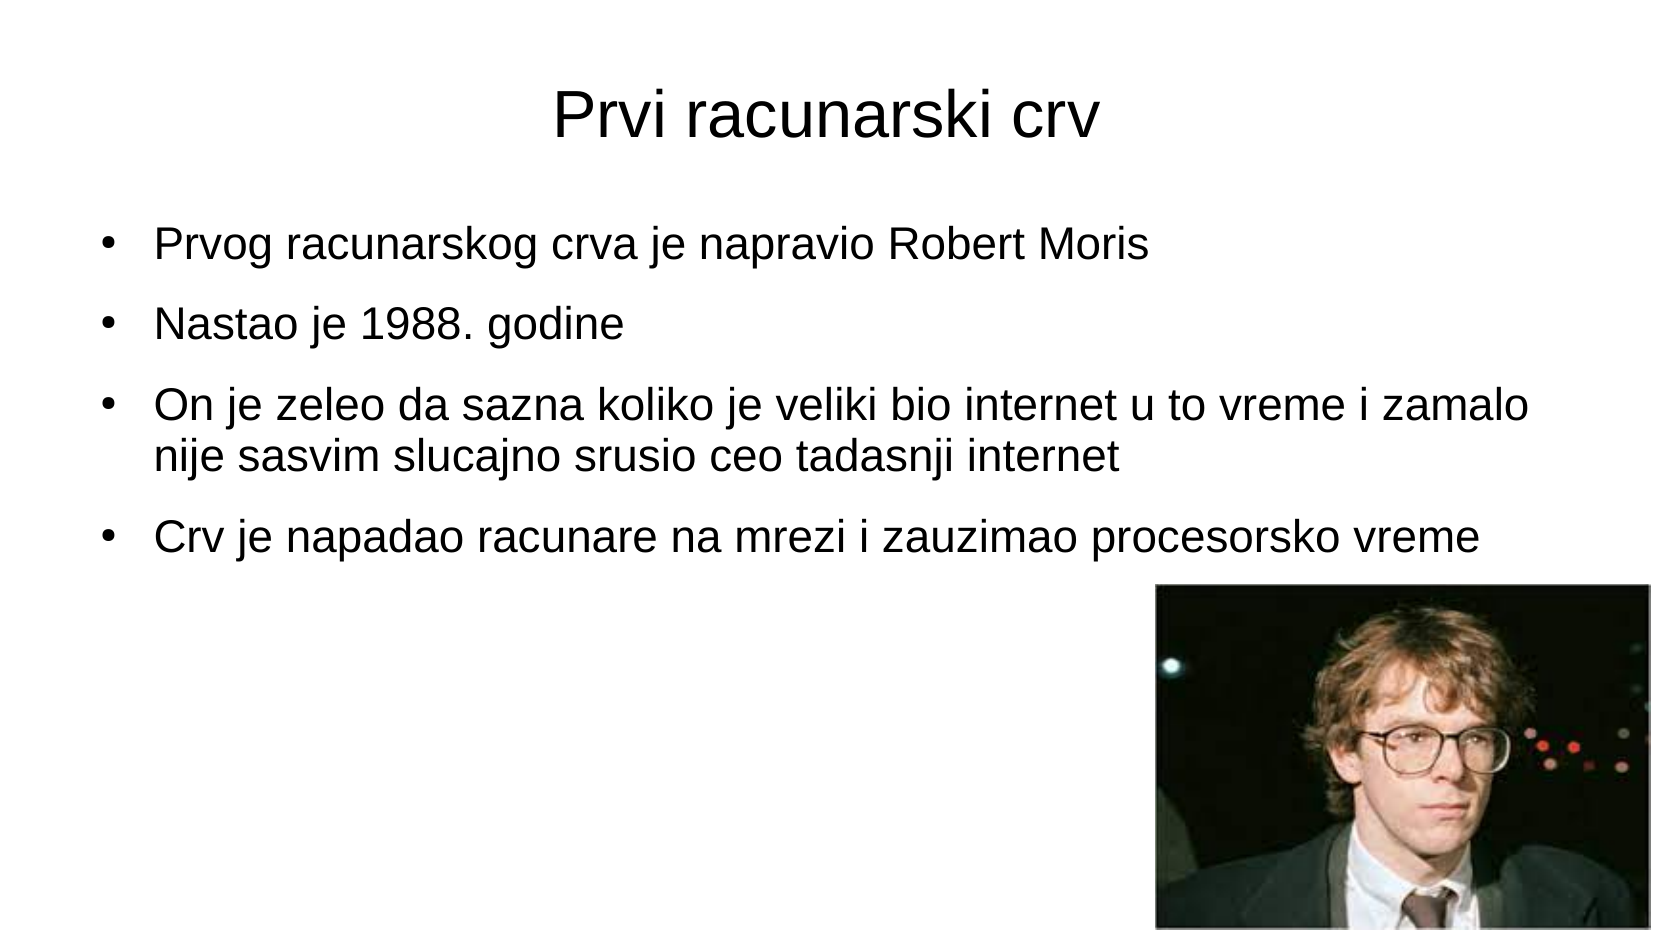

# Prvi racunarski crv
Prvog racunarskog crva je napravio Robert Moris
Nastao je 1988. godine
On je zeleo da sazna koliko je veliki bio internet u to vreme i zamalo nije sasvim slucajno srusio ceo tadasnji internet
Crv je napadao racunare na mrezi i zauzimao procesorsko vreme